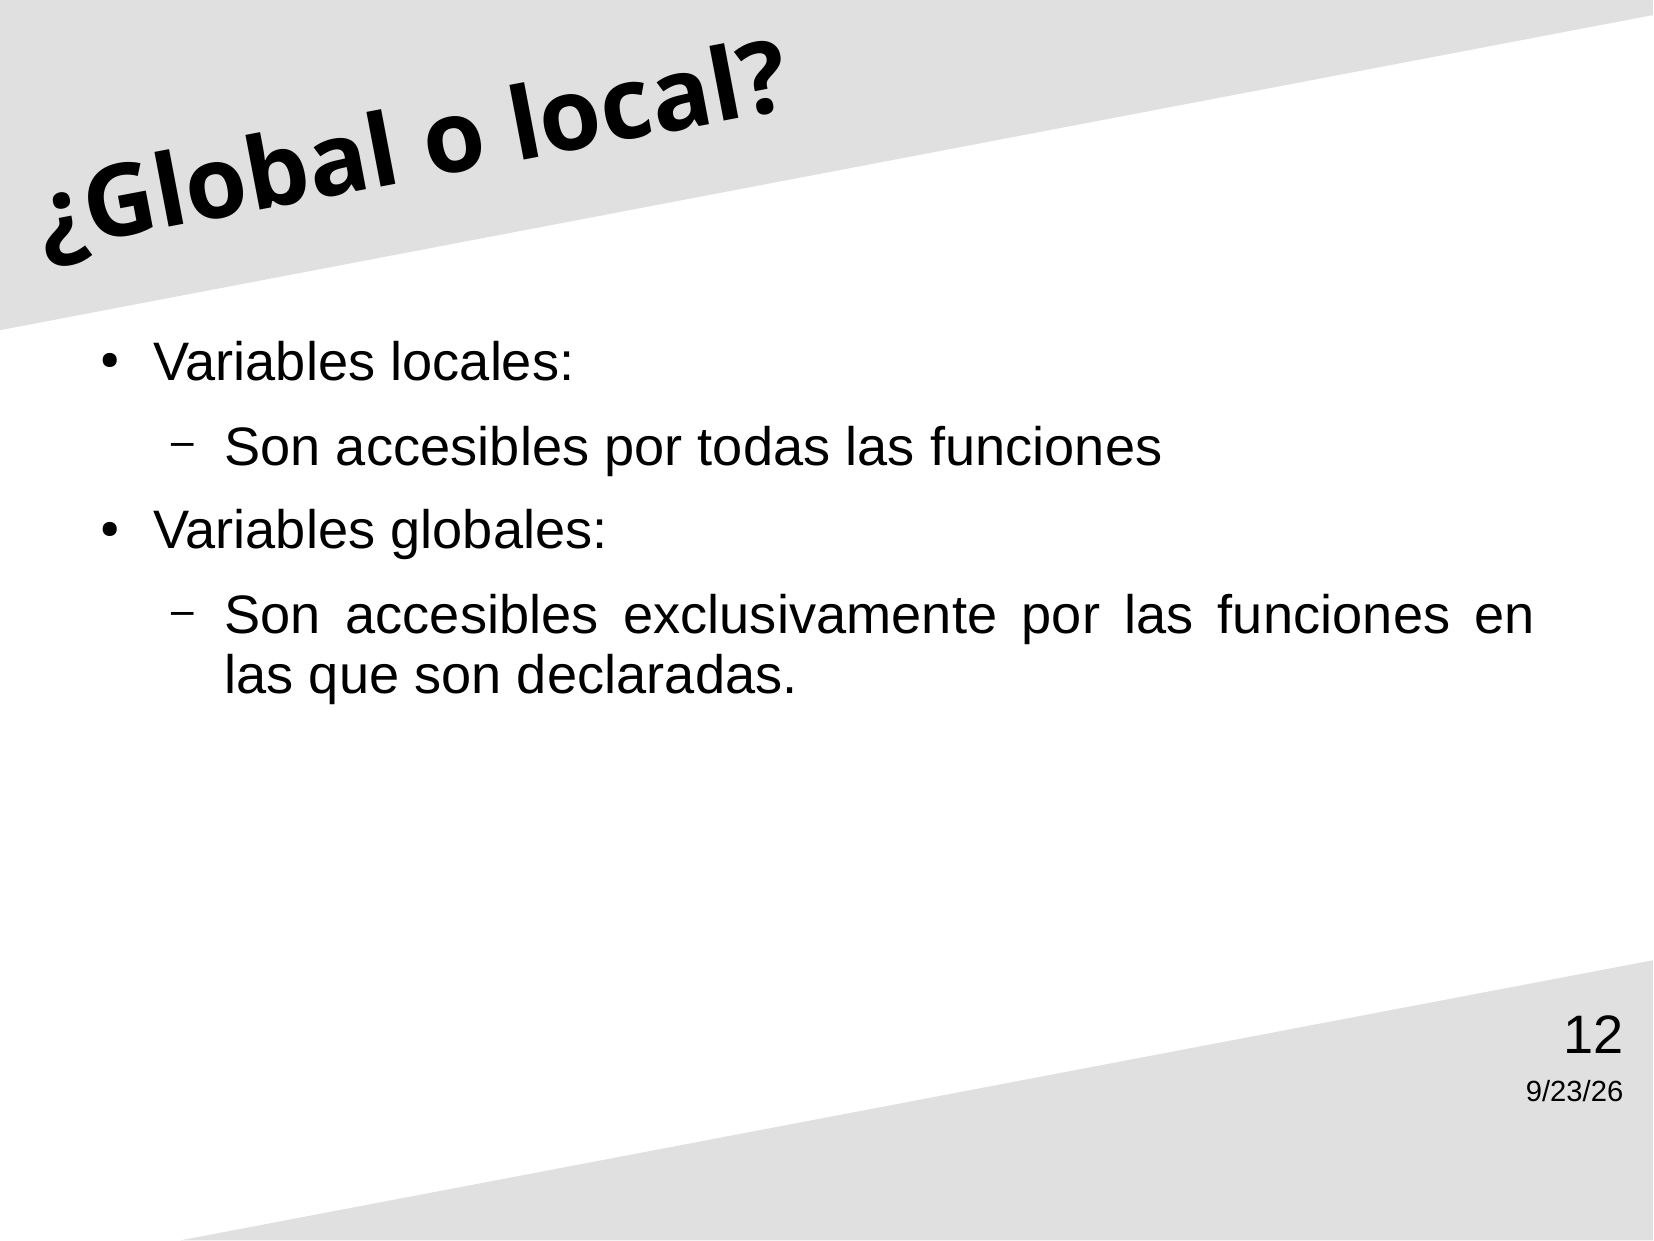

# ¿Global o local?
Variables locales:
Son accesibles por todas las funciones
Variables globales:
Son accesibles exclusivamente por las funciones en las que son declaradas.
12